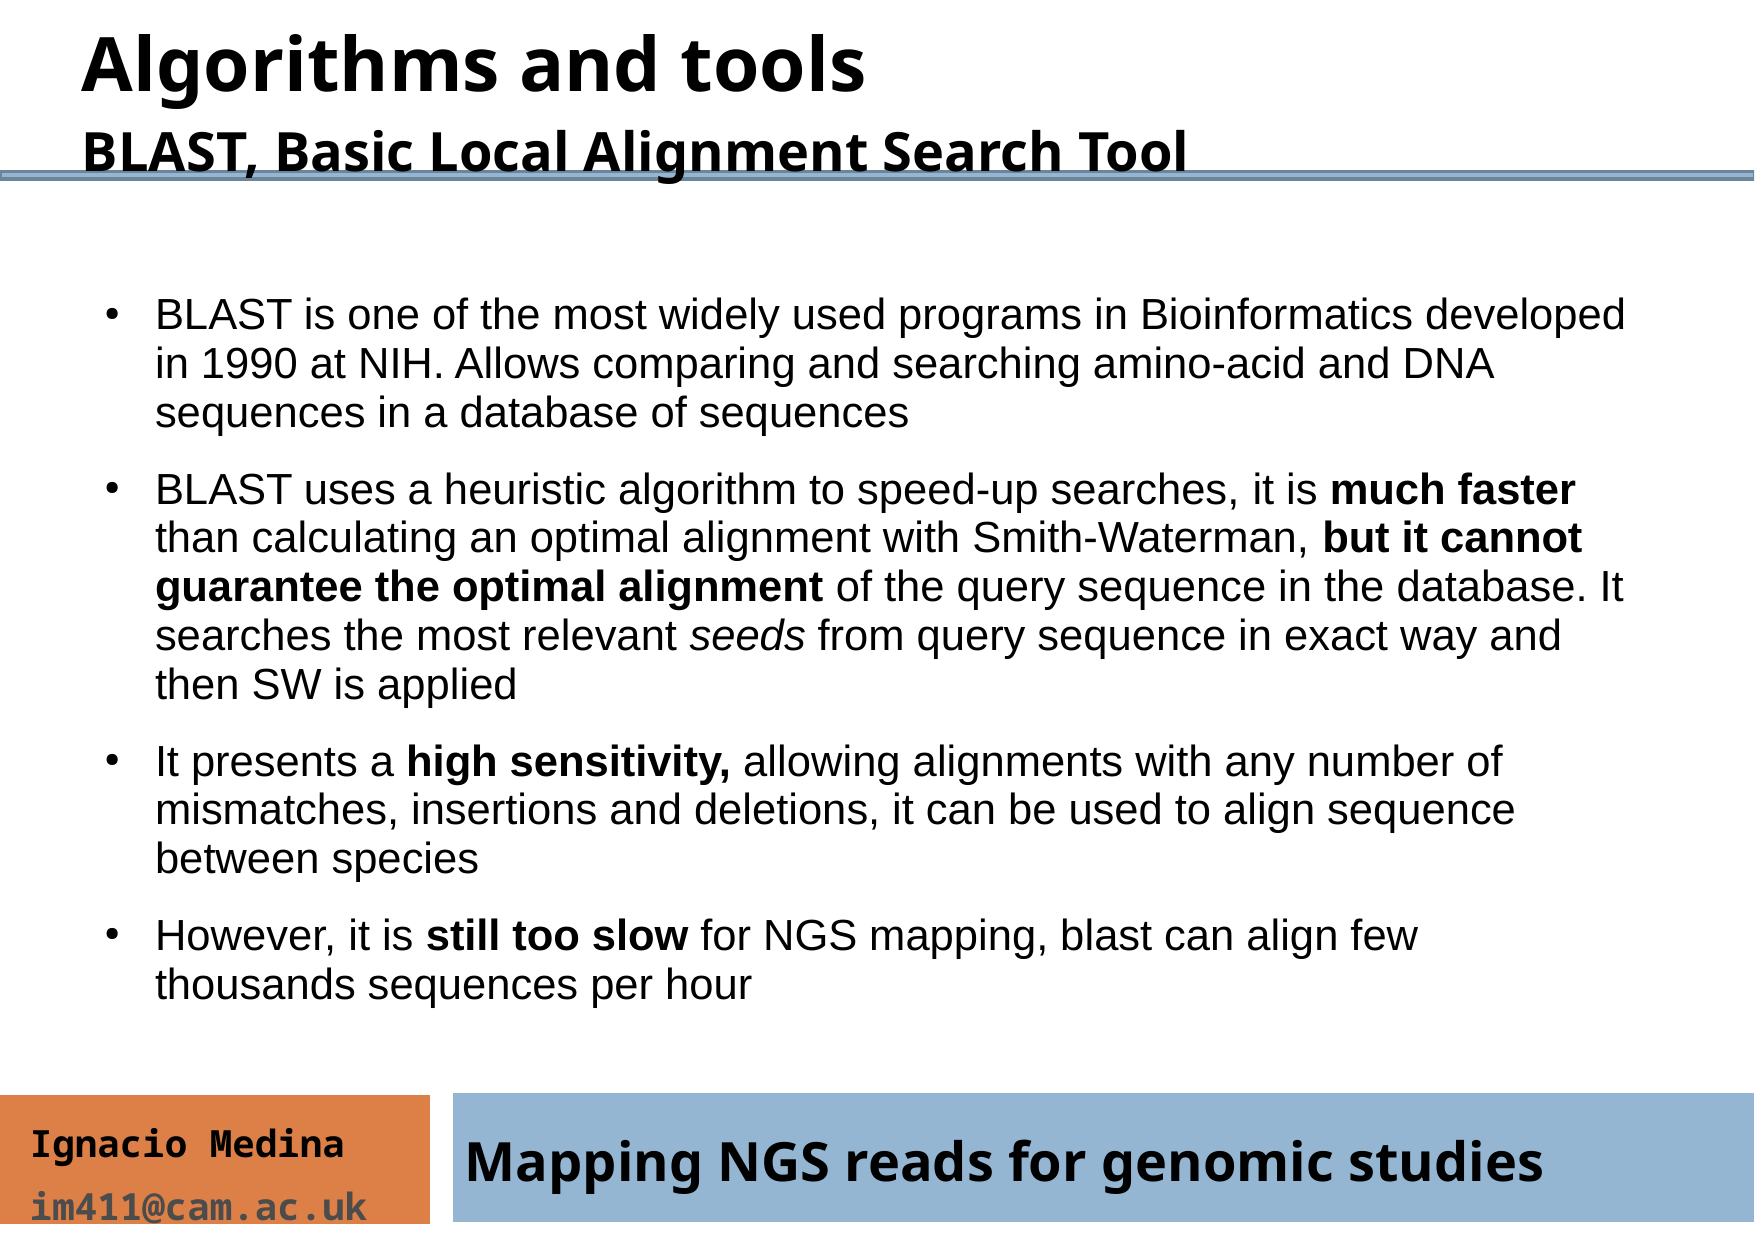

Algorithms and tools
BLAST, Basic Local Alignment Search Tool
# BLAST is one of the most widely used programs in Bioinformatics developed in 1990 at NIH. Allows comparing and searching amino-acid and DNA sequences in a database of sequences
BLAST uses a heuristic algorithm to speed-up searches, it is much faster than calculating an optimal alignment with Smith-Waterman, but it cannot guarantee the optimal alignment of the query sequence in the database. It searches the most relevant seeds from query sequence in exact way and then SW is applied
It presents a high sensitivity, allowing alignments with any number of mismatches, insertions and deletions, it can be used to align sequence between species
However, it is still too slow for NGS mapping, blast can align few thousands sequences per hour
Ignacio Medina
im411@cam.ac.uk
Mapping NGS reads for genomic studies